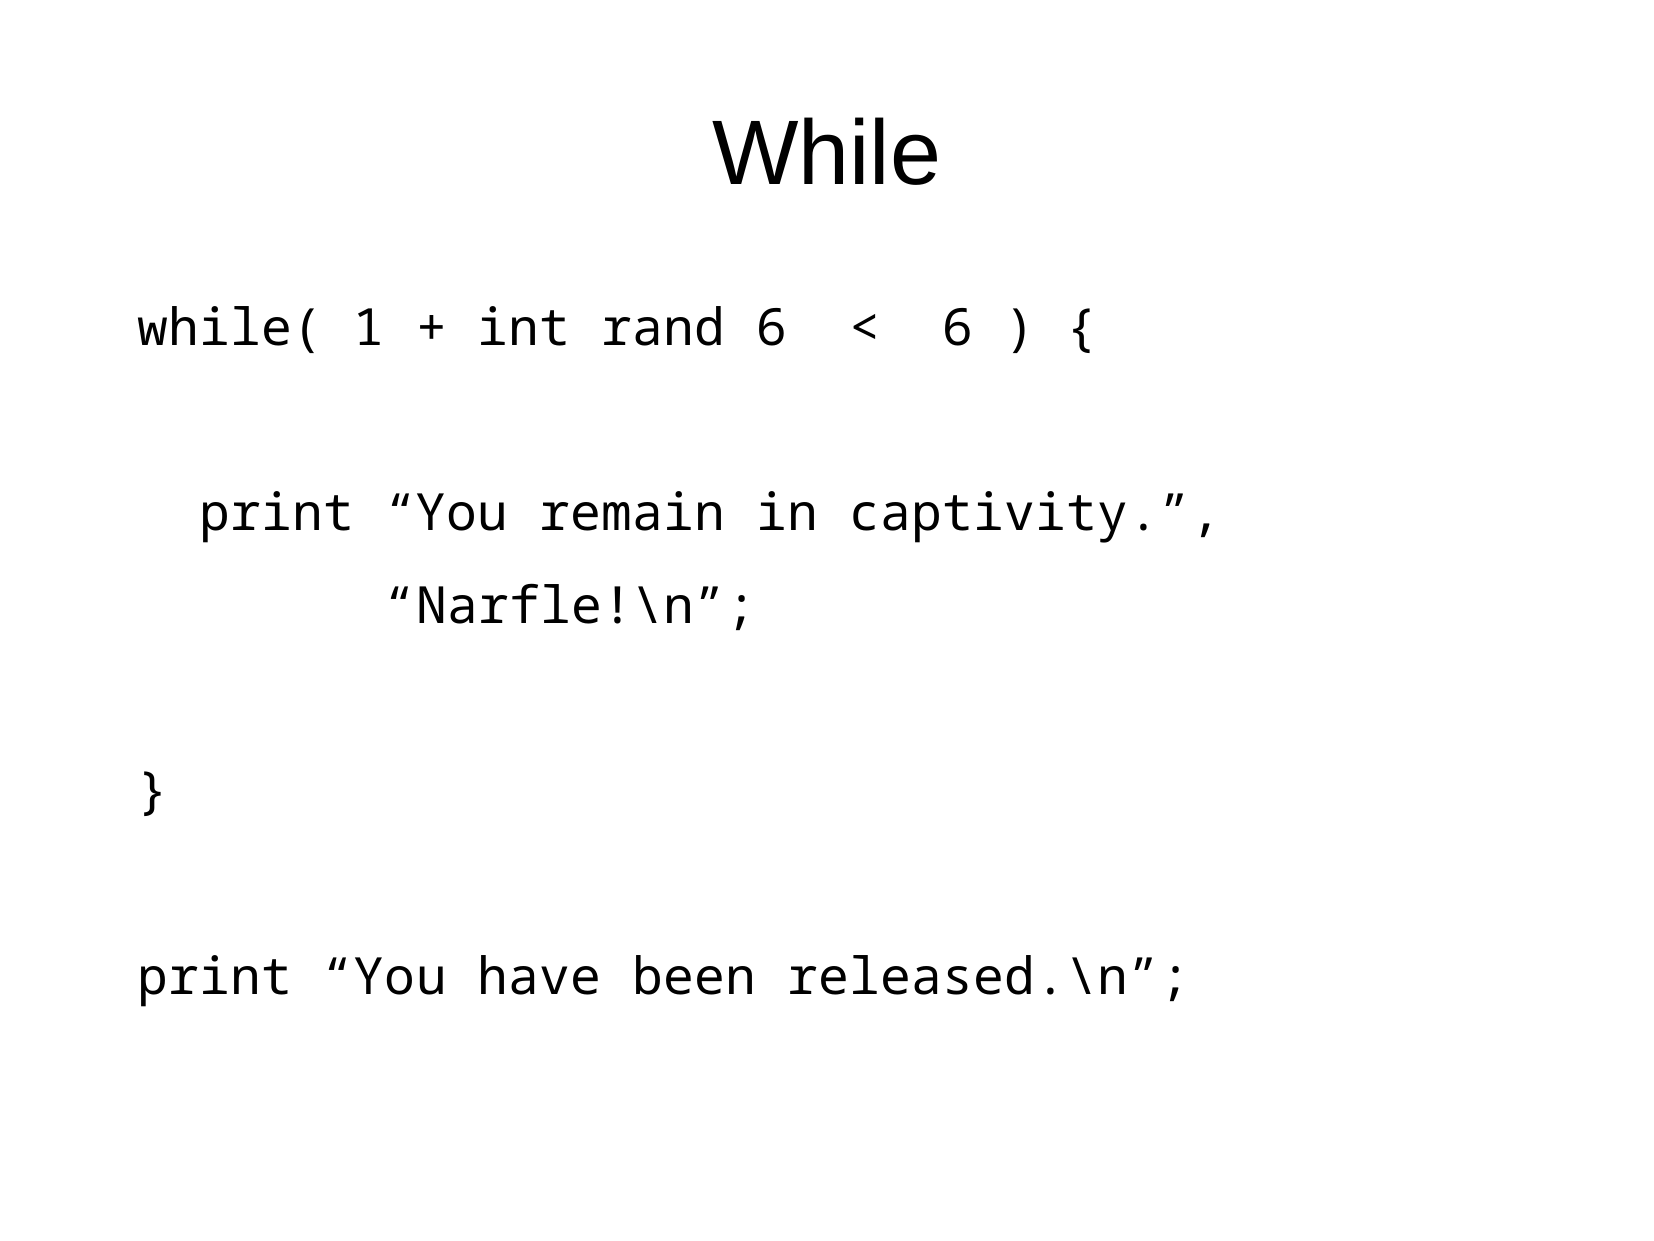

# While
while( 1 + int rand 6 < 6 ) {
 print “You remain in captivity.”,
 “Narfle!\n”;
}
print “You have been released.\n”;